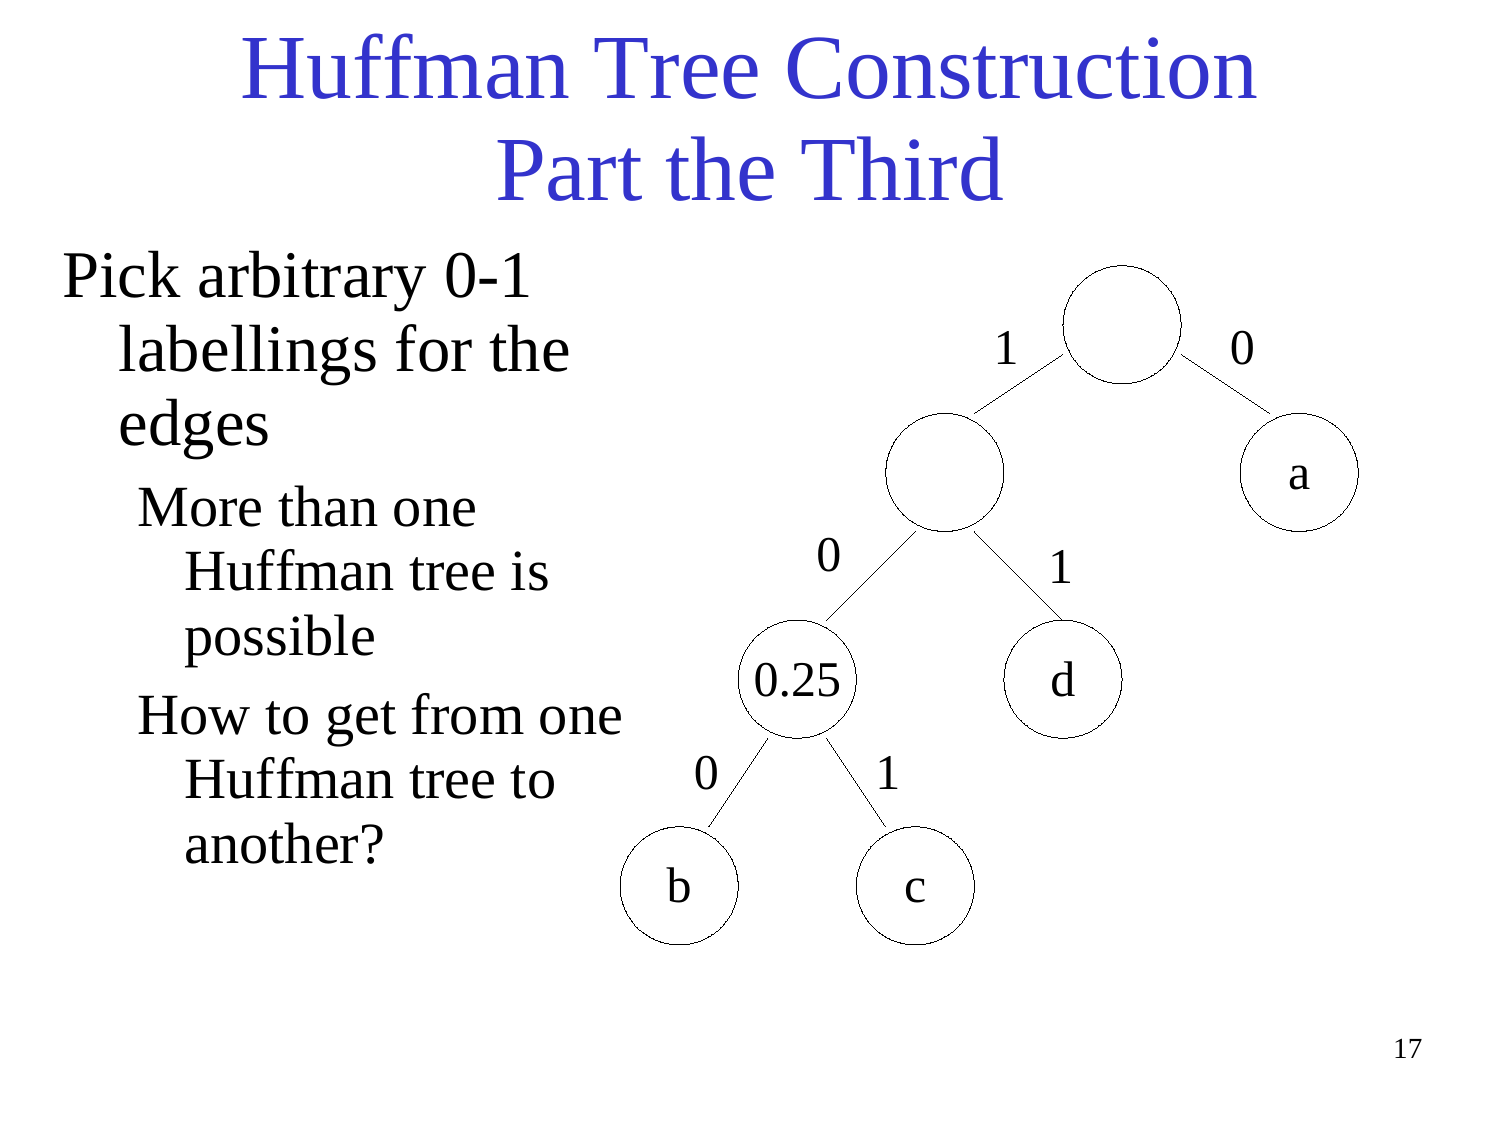

# Huffman Tree Construction Part the Third
Pick arbitrary 0-1 labellings for the edges
More than one Huffman tree is possible
How to get from one Huffman tree to another?
1
0
a
0
1
0.25
d
0
1
b
c
17